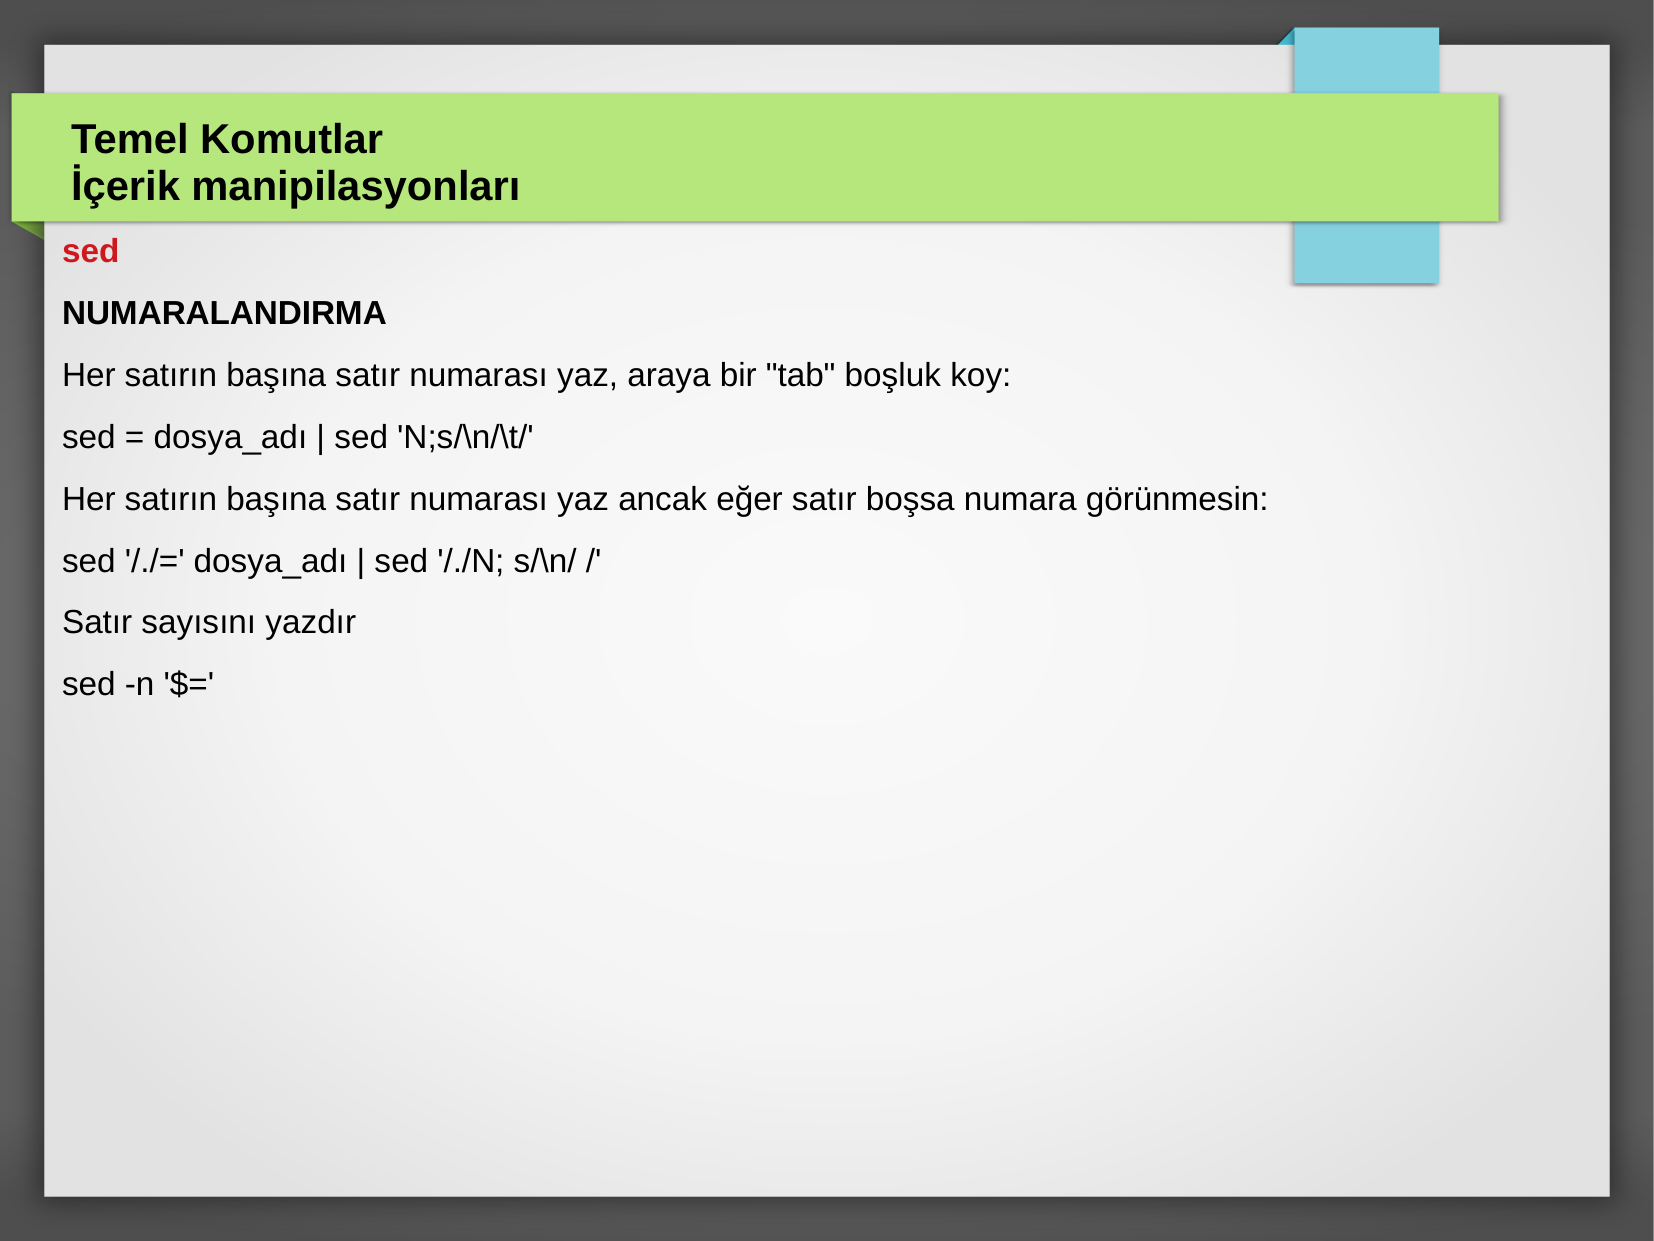

Temel Komutlar
İçerik manipilasyonları
sed
NUMARALANDIRMA
Her satırın başına satır numarası yaz, araya bir "tab" boşluk koy:
sed = dosya_adı | sed 'N;s/\n/\t/'
Her satırın başına satır numarası yaz ancak eğer satır boşsa numara görünmesin:
sed '/./=' dosya_adı | sed '/./N; s/\n/ /'
Satır sayısını yazdır
sed -n '$='